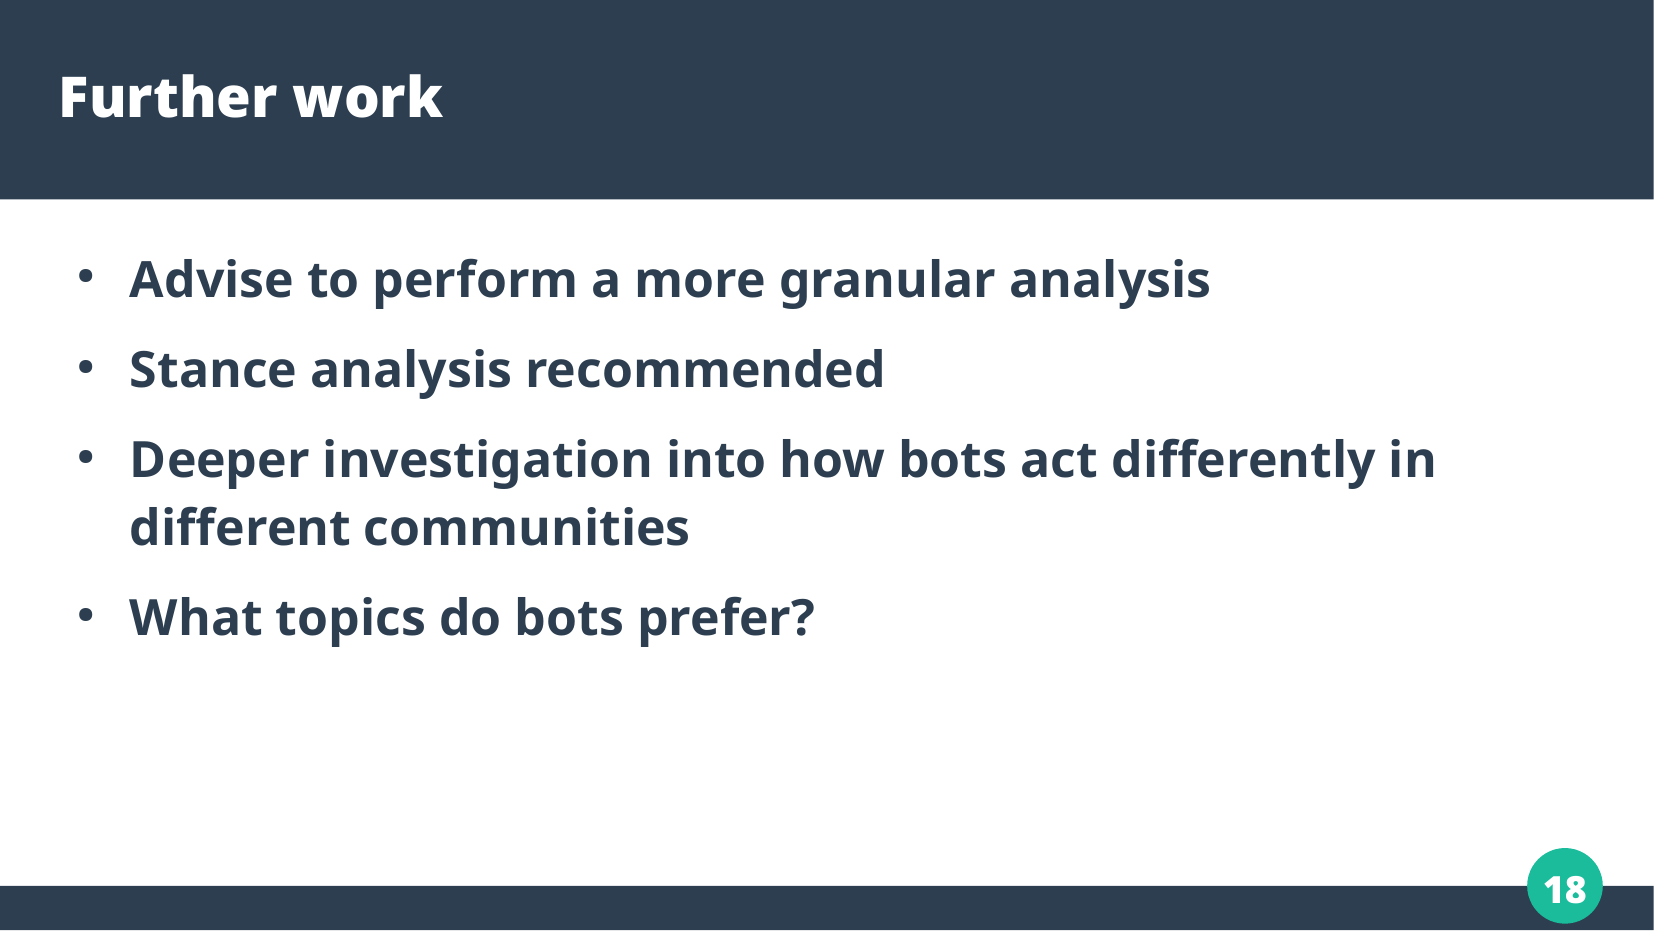

# Further work
Advise to perform a more granular analysis
Stance analysis recommended
Deeper investigation into how bots act differently in different communities
What topics do bots prefer?